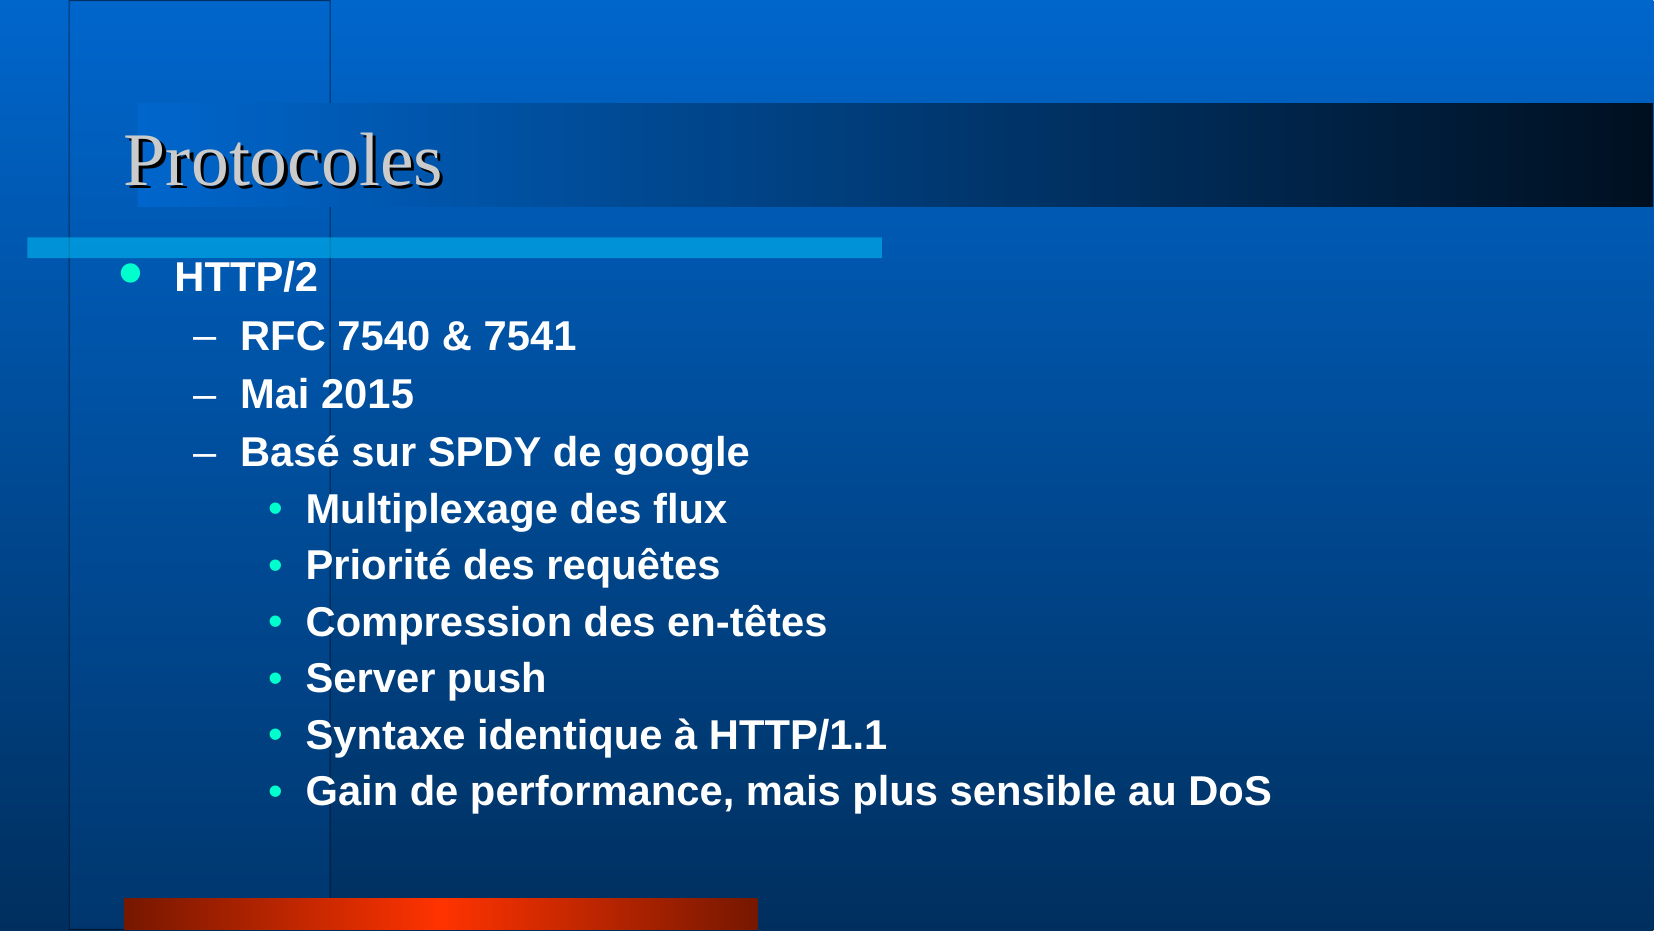

# Protocoles
HTTP/2
RFC 7540 & 7541
Mai 2015
Basé sur SPDY de google
Multiplexage des flux
Priorité des requêtes
Compression des en-têtes
Server push
Syntaxe identique à HTTP/1.1
Gain de performance, mais plus sensible au DoS